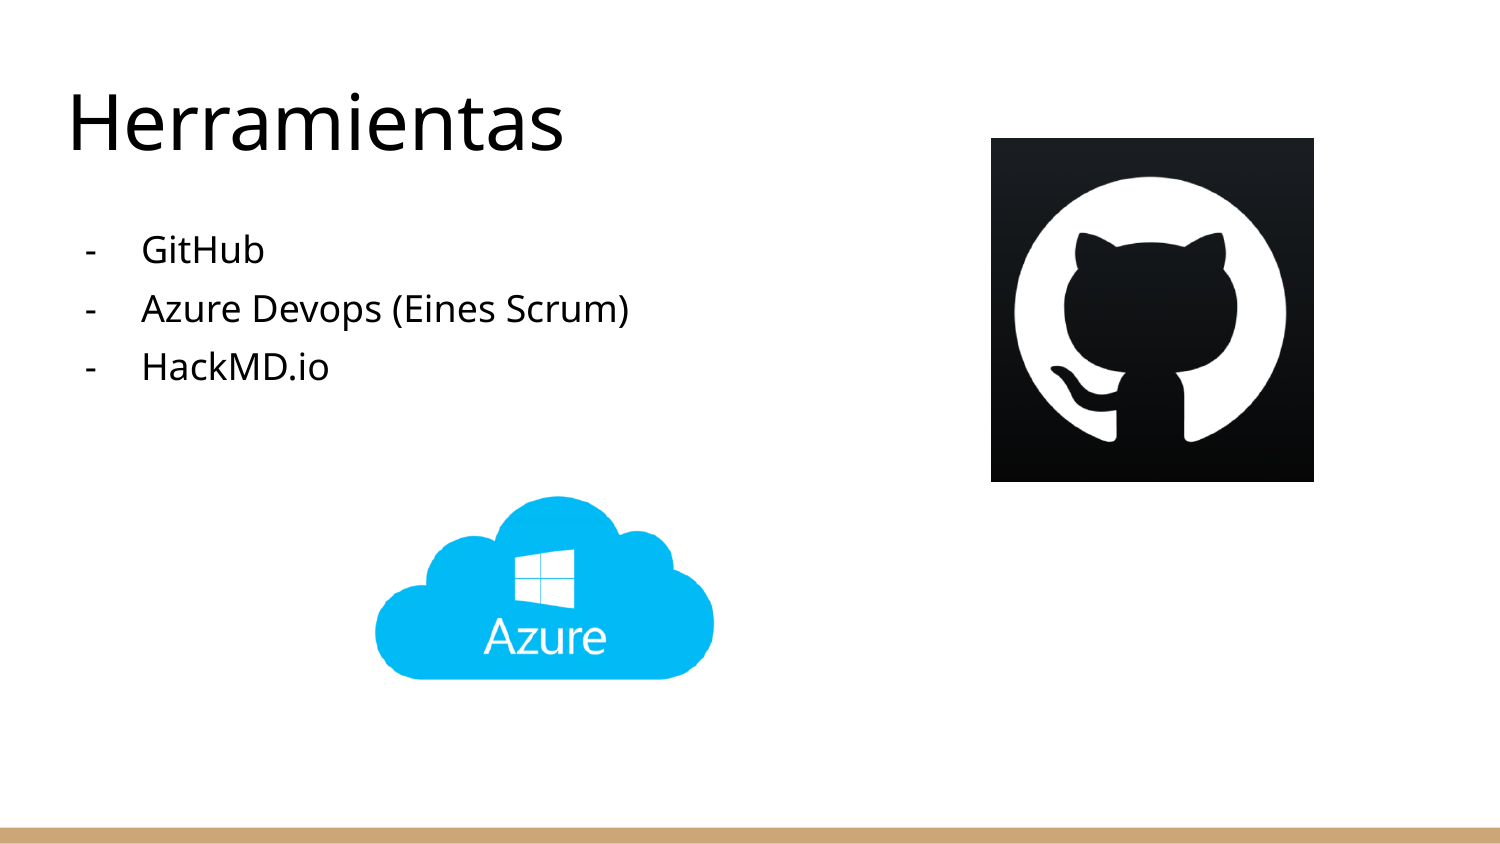

# Herramientas
GitHub
Azure Devops (Eines Scrum)
HackMD.io